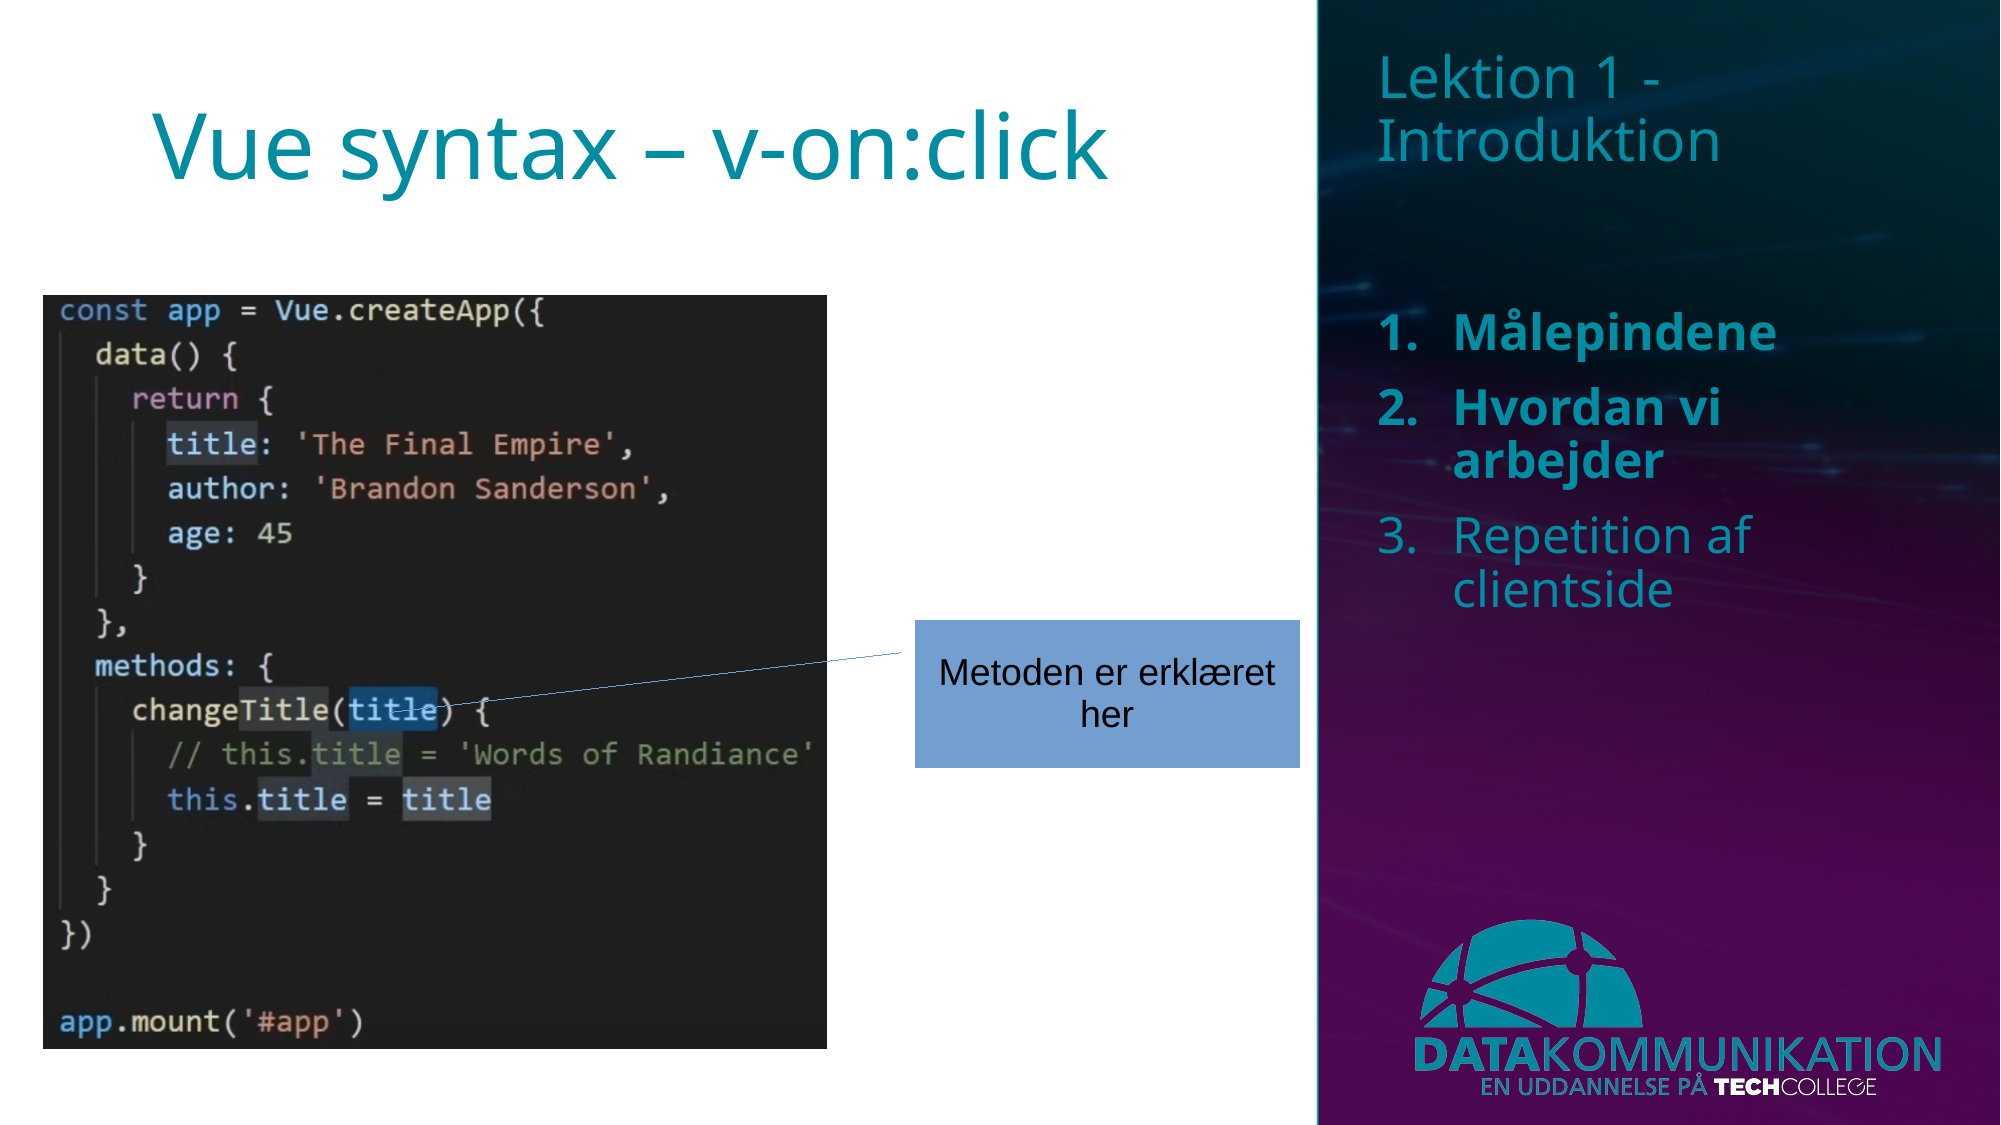

# Vue syntax – v-on:click
Lektion 1 - Introduktion
Målepindene
Hvordan vi arbejder
Repetition af clientside
Metoden er erklæret her